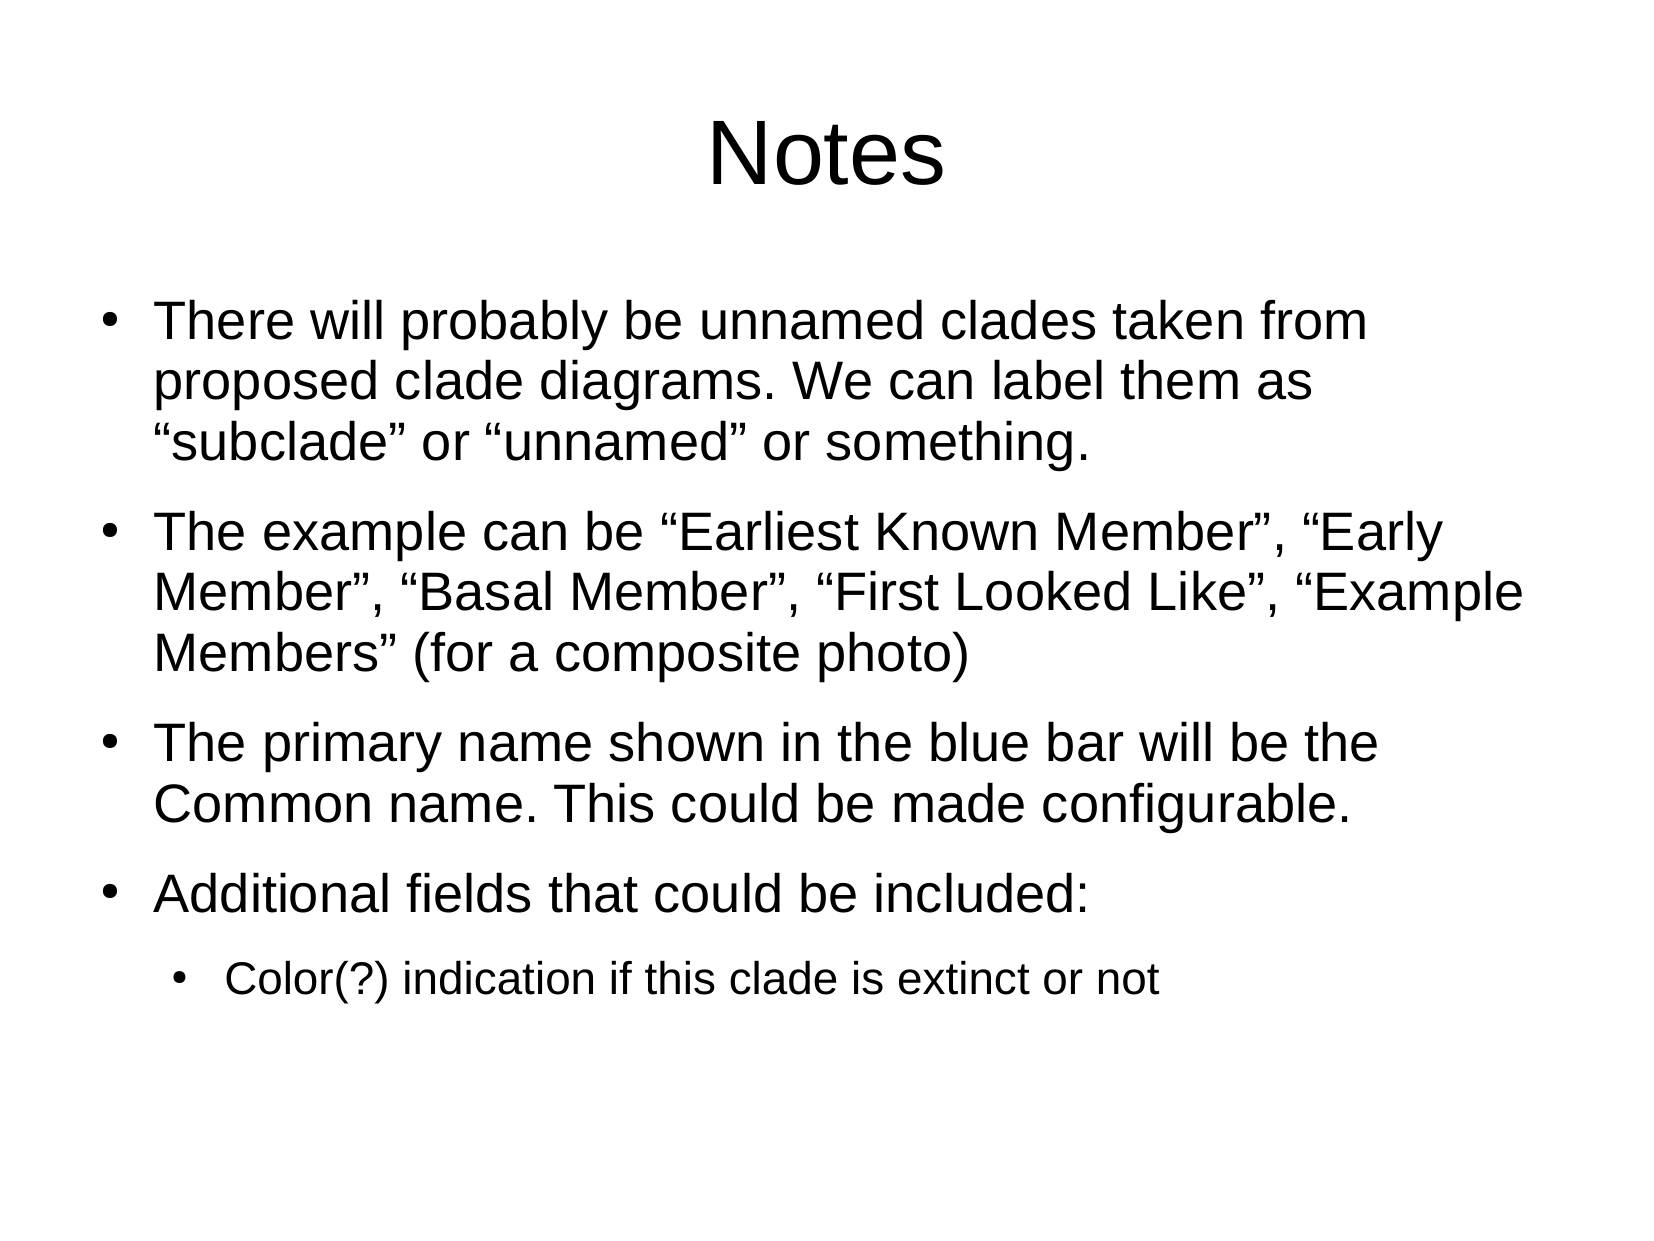

# Notes
There will probably be unnamed clades taken from proposed clade diagrams. We can label them as “subclade” or “unnamed” or something.
The example can be “Earliest Known Member”, “Early Member”, “Basal Member”, “First Looked Like”, “Example Members” (for a composite photo)
The primary name shown in the blue bar will be the Common name. This could be made configurable.
Additional fields that could be included:
Color(?) indication if this clade is extinct or not